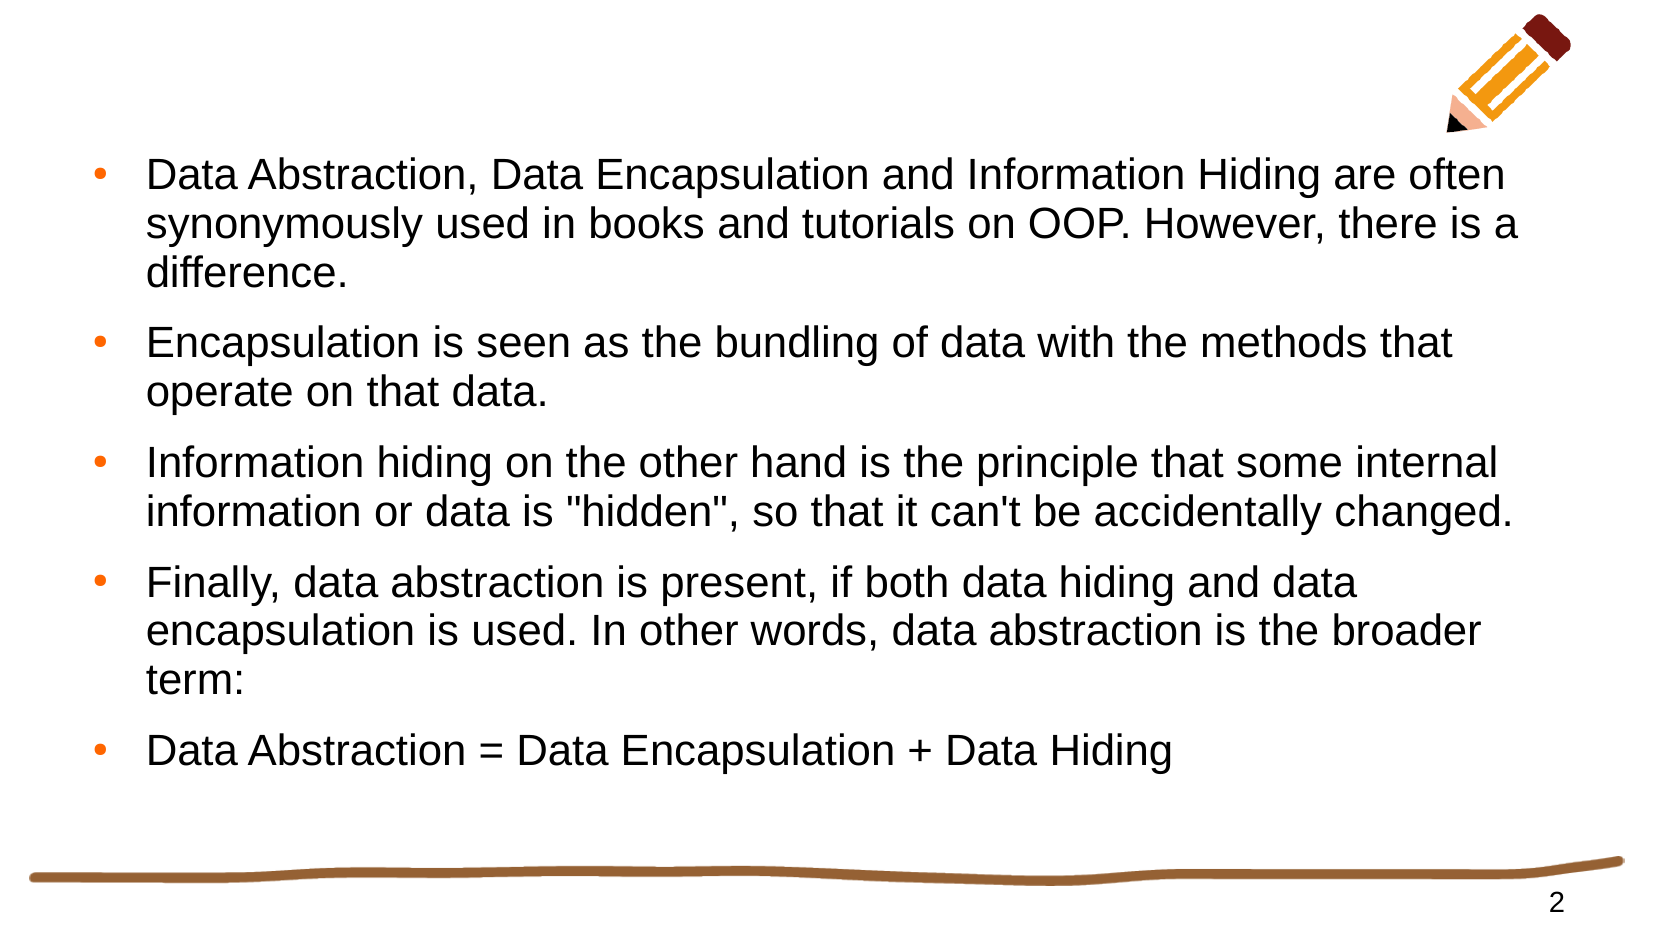

# Data Abstraction, Data Encapsulation and Information Hiding are often synonymously used in books and tutorials on OOP. However, there is a difference.
Encapsulation is seen as the bundling of data with the methods that operate on that data.
Information hiding on the other hand is the principle that some internal information or data is "hidden", so that it can't be accidentally changed.
Finally, data abstraction is present, if both data hiding and data encapsulation is used. In other words, data abstraction is the broader term:
Data Abstraction = Data Encapsulation + Data Hiding
2